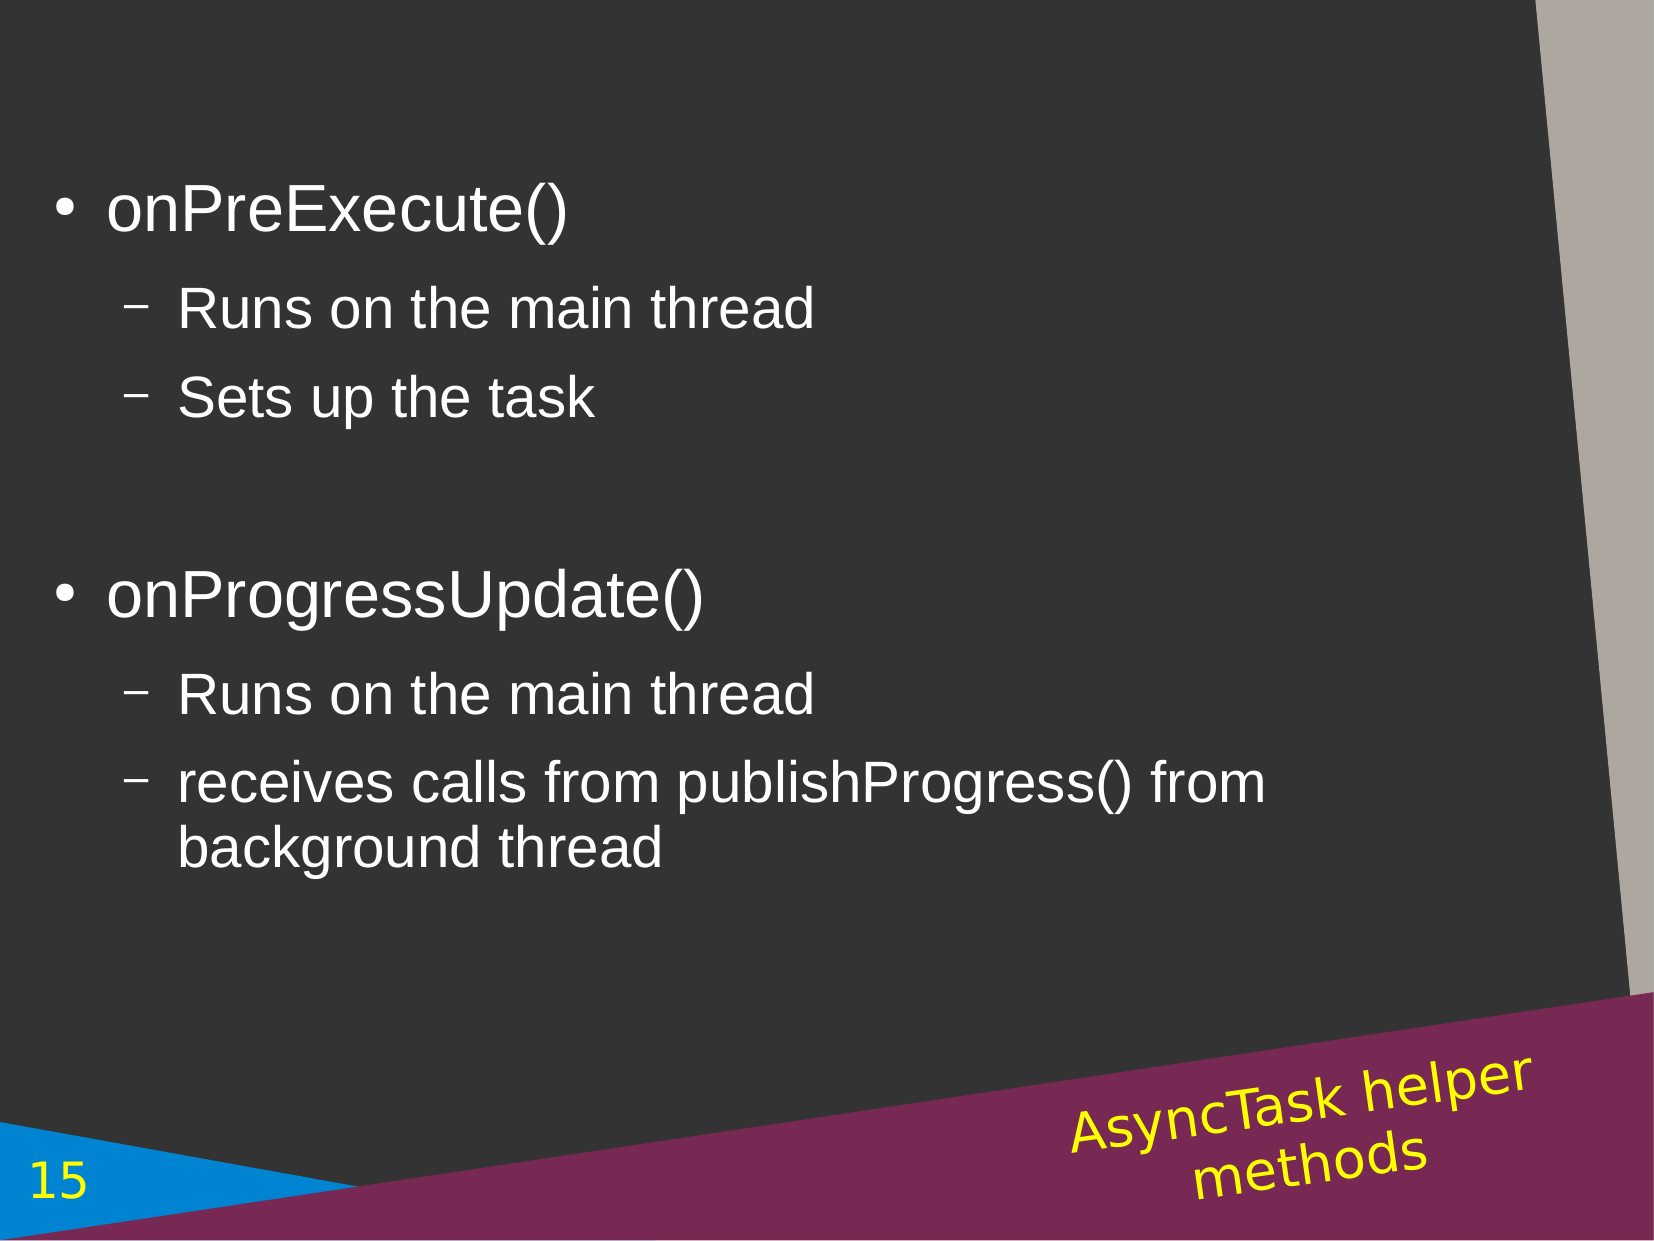

onPreExecute()
Runs on the main thread
Sets up the task
onProgressUpdate()
Runs on the main thread
receives calls from publishProgress() from background thread
# AsyncTask helper methods
15